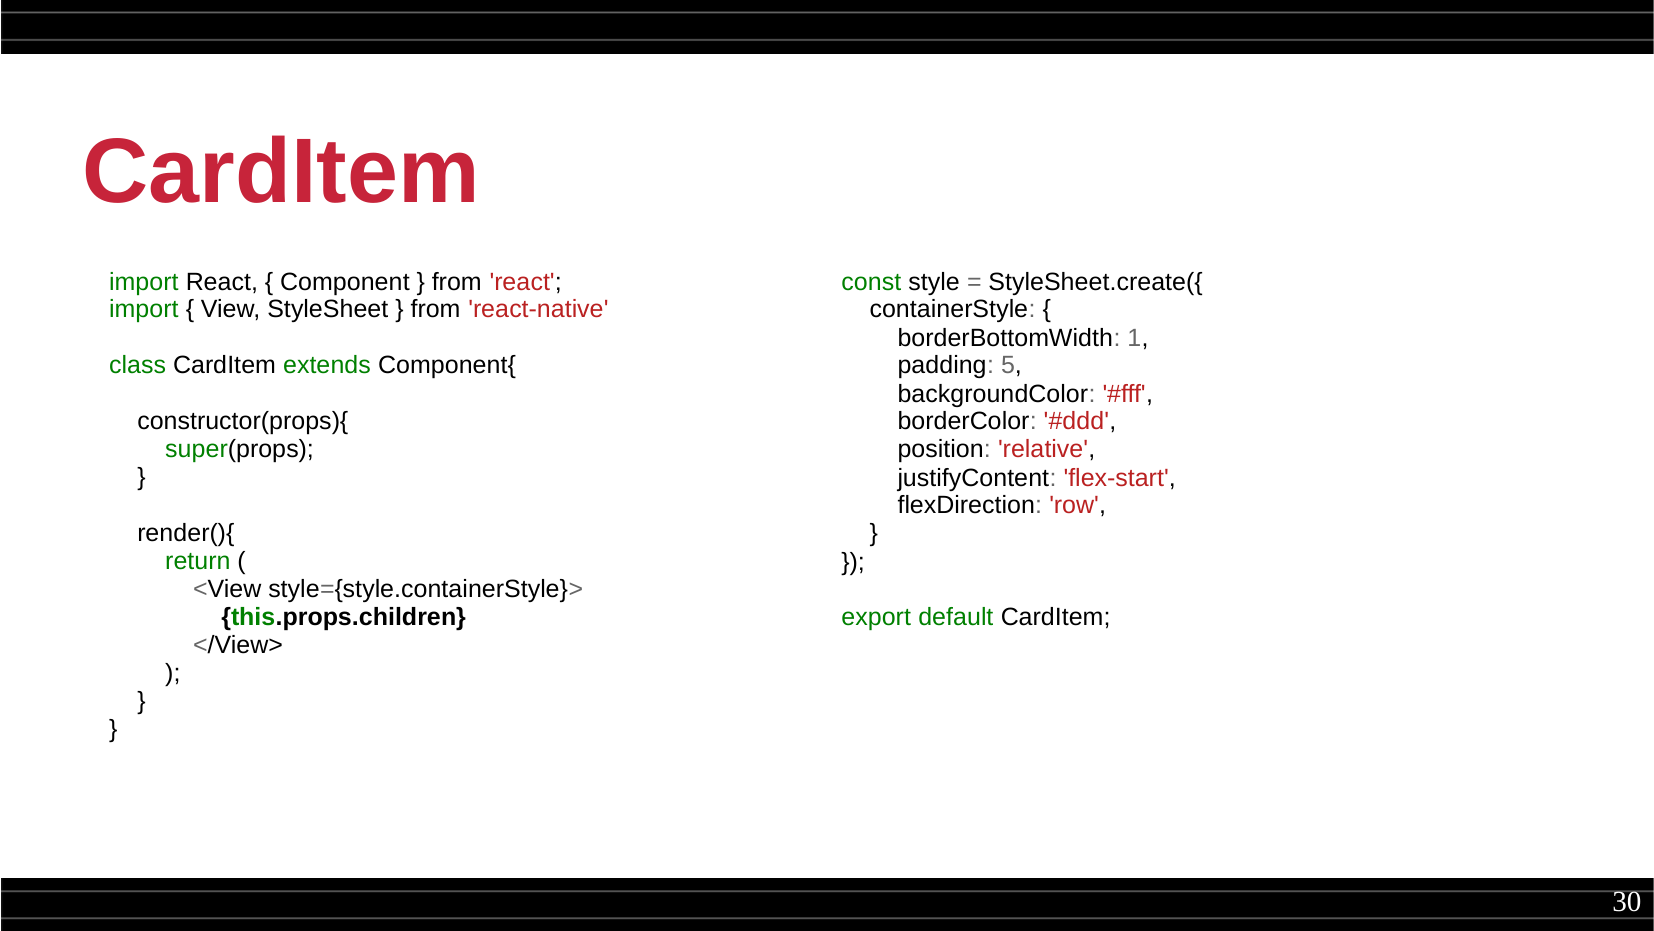

# CardItem
import React, { Component } from 'react';
import { View, StyleSheet } from 'react-native'
class CardItem extends Component{
 constructor(props){
 super(props);
 }
 render(){
 return (
 <View style={style.containerStyle}>
 {this.props.children}
 </View>
 );
 }
}
const style = StyleSheet.create({
 containerStyle: {
 borderBottomWidth: 1,
 padding: 5,
 backgroundColor: '#fff',
 borderColor: '#ddd',
 position: 'relative',
 justifyContent: 'flex-start',
 flexDirection: 'row',
 }
});
export default CardItem;